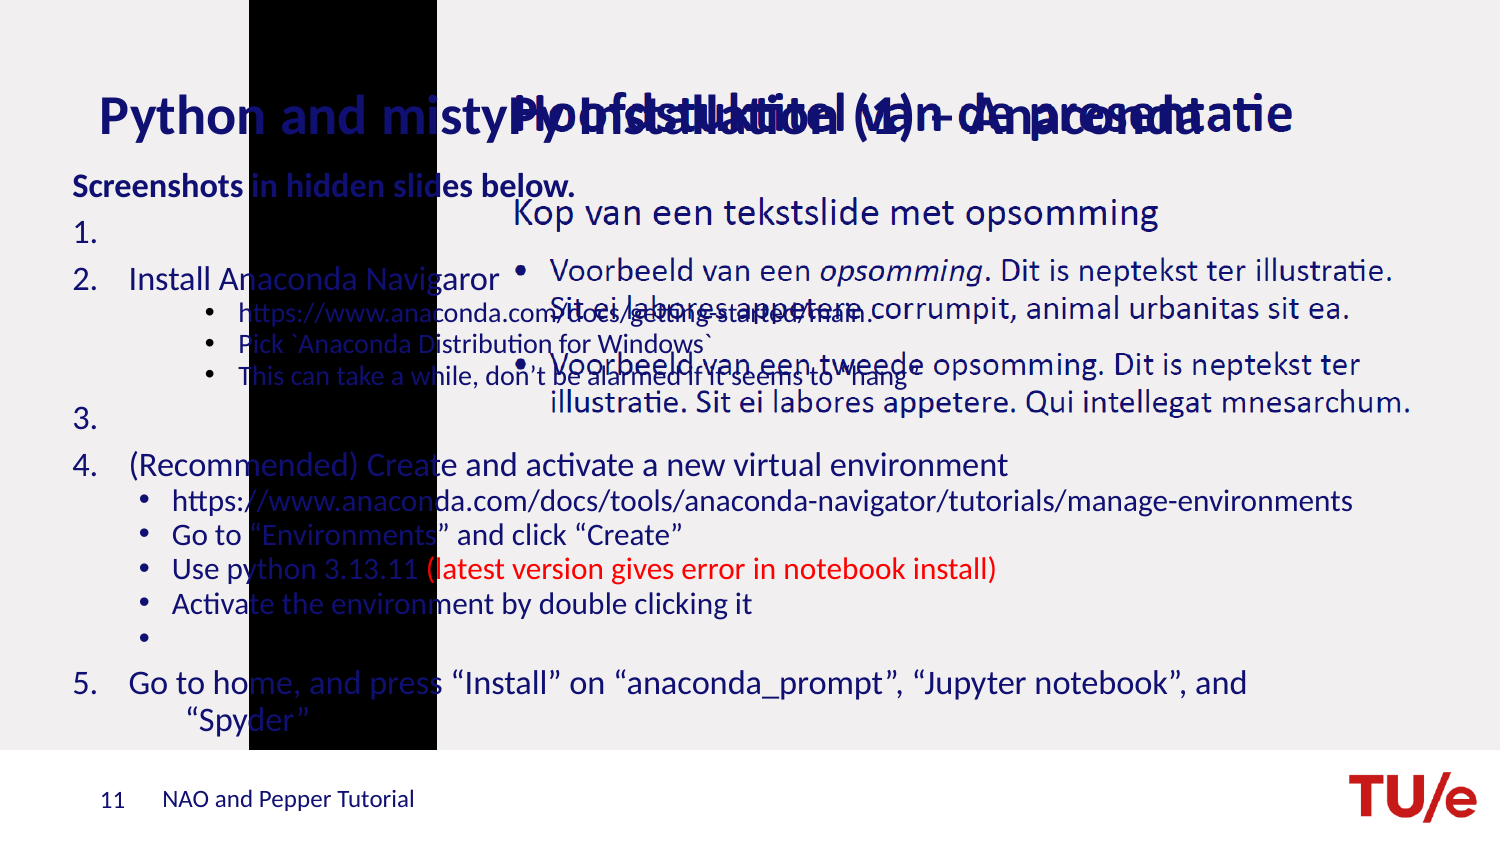

# Python and mistyPy Installation (1) – Anaconda
Screenshots in hidden slides below.
Install Anaconda Navigaror
https://www.anaconda.com/docs/getting-started/main.
Pick `Anaconda Distribution for Windows`
This can take a while, don’t be alarmed if it seems to “hang”
(Recommended) Create and activate a new virtual environment
https://www.anaconda.com/docs/tools/anaconda-navigator/tutorials/manage-environments
Go to “Environments” and click “Create”
Use python 3.13.11 (latest version gives error in notebook install)
Activate the environment by double clicking it
Go to home, and press “Install” on “anaconda_prompt”, “Jupyter notebook”, and “Spyder”
NAO and Pepper Tutorial